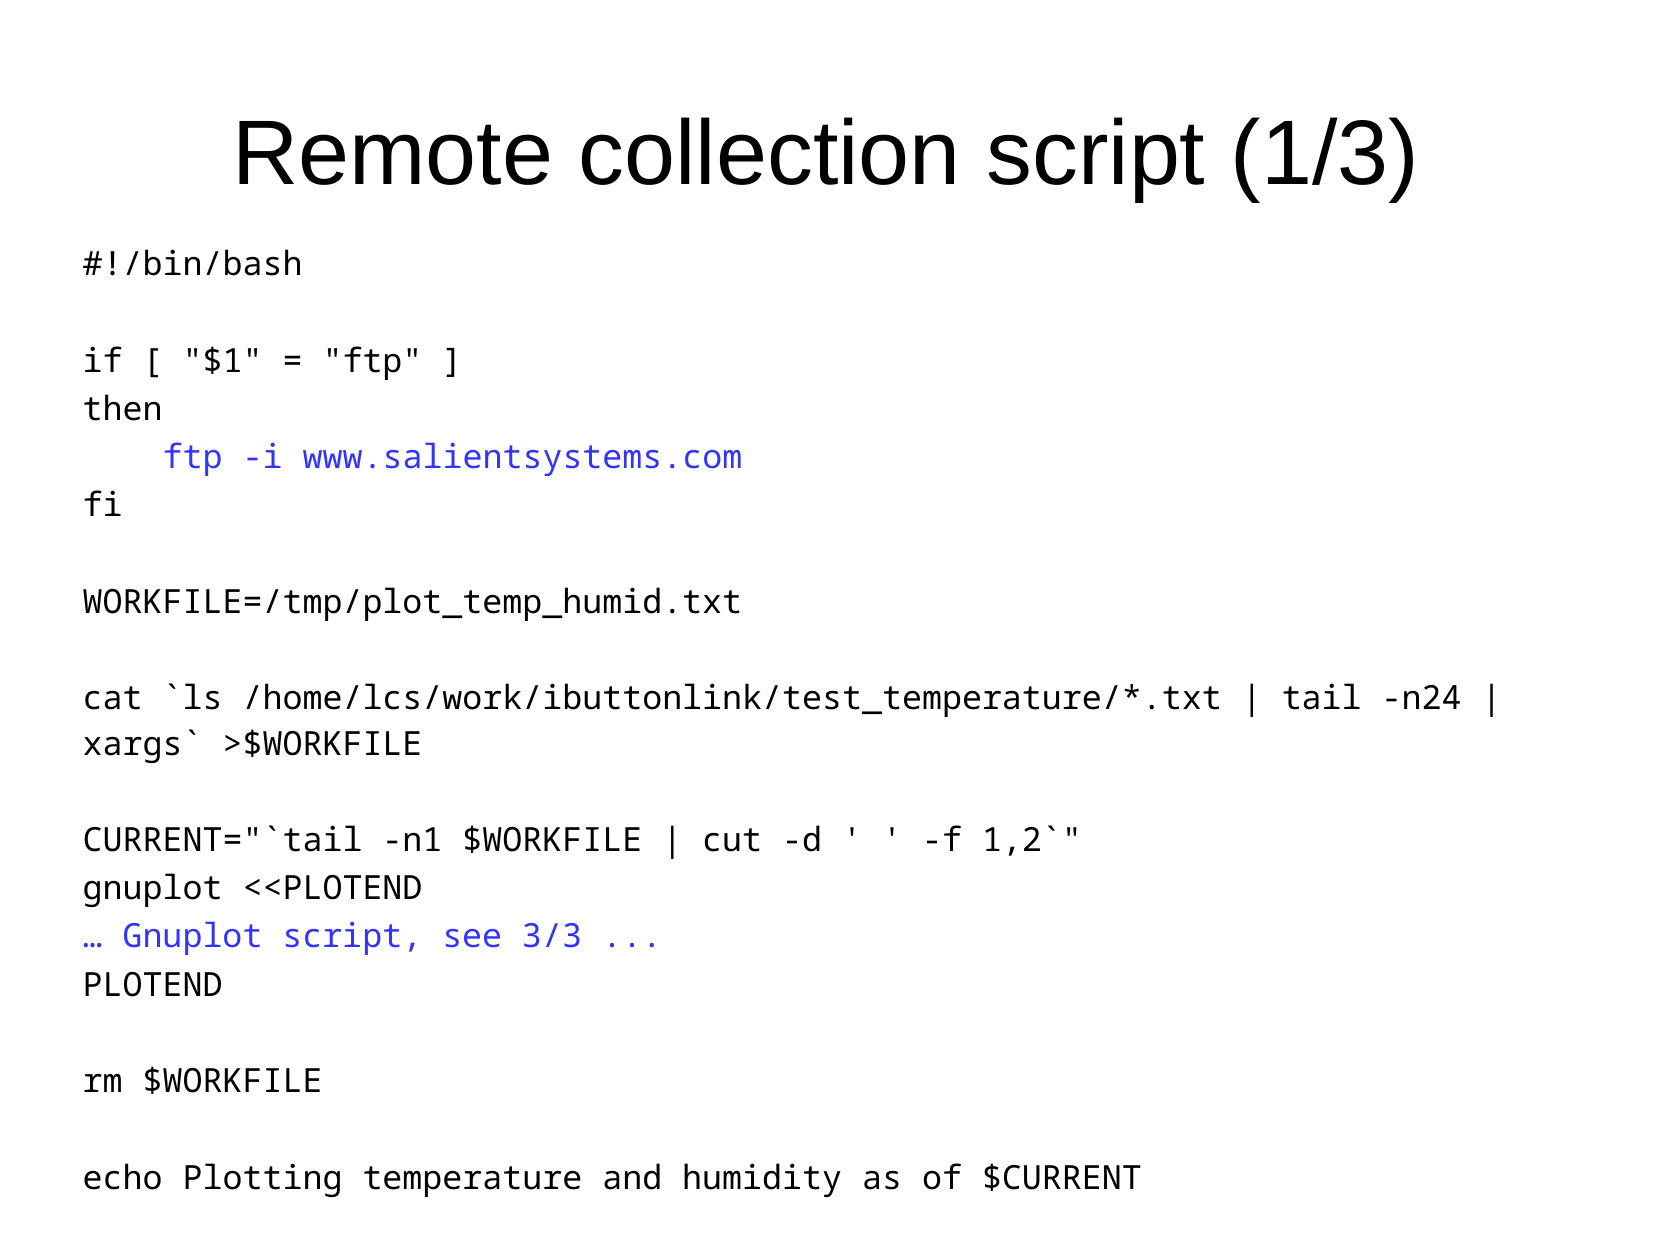

# Remote collection script (1/3)
#!/bin/bash
if [ "$1" = "ftp" ]
then
 ftp -i www.salientsystems.com
fi
WORKFILE=/tmp/plot_temp_humid.txt
cat `ls /home/lcs/work/ibuttonlink/test_temperature/*.txt | tail -n24 | xargs` >$WORKFILE
CURRENT="`tail -n1 $WORKFILE | cut -d ' ' -f 1,2`"
gnuplot <<PLOTEND
… Gnuplot script, see 3/3 ...
PLOTEND
rm $WORKFILE
echo Plotting temperature and humidity as of $CURRENT